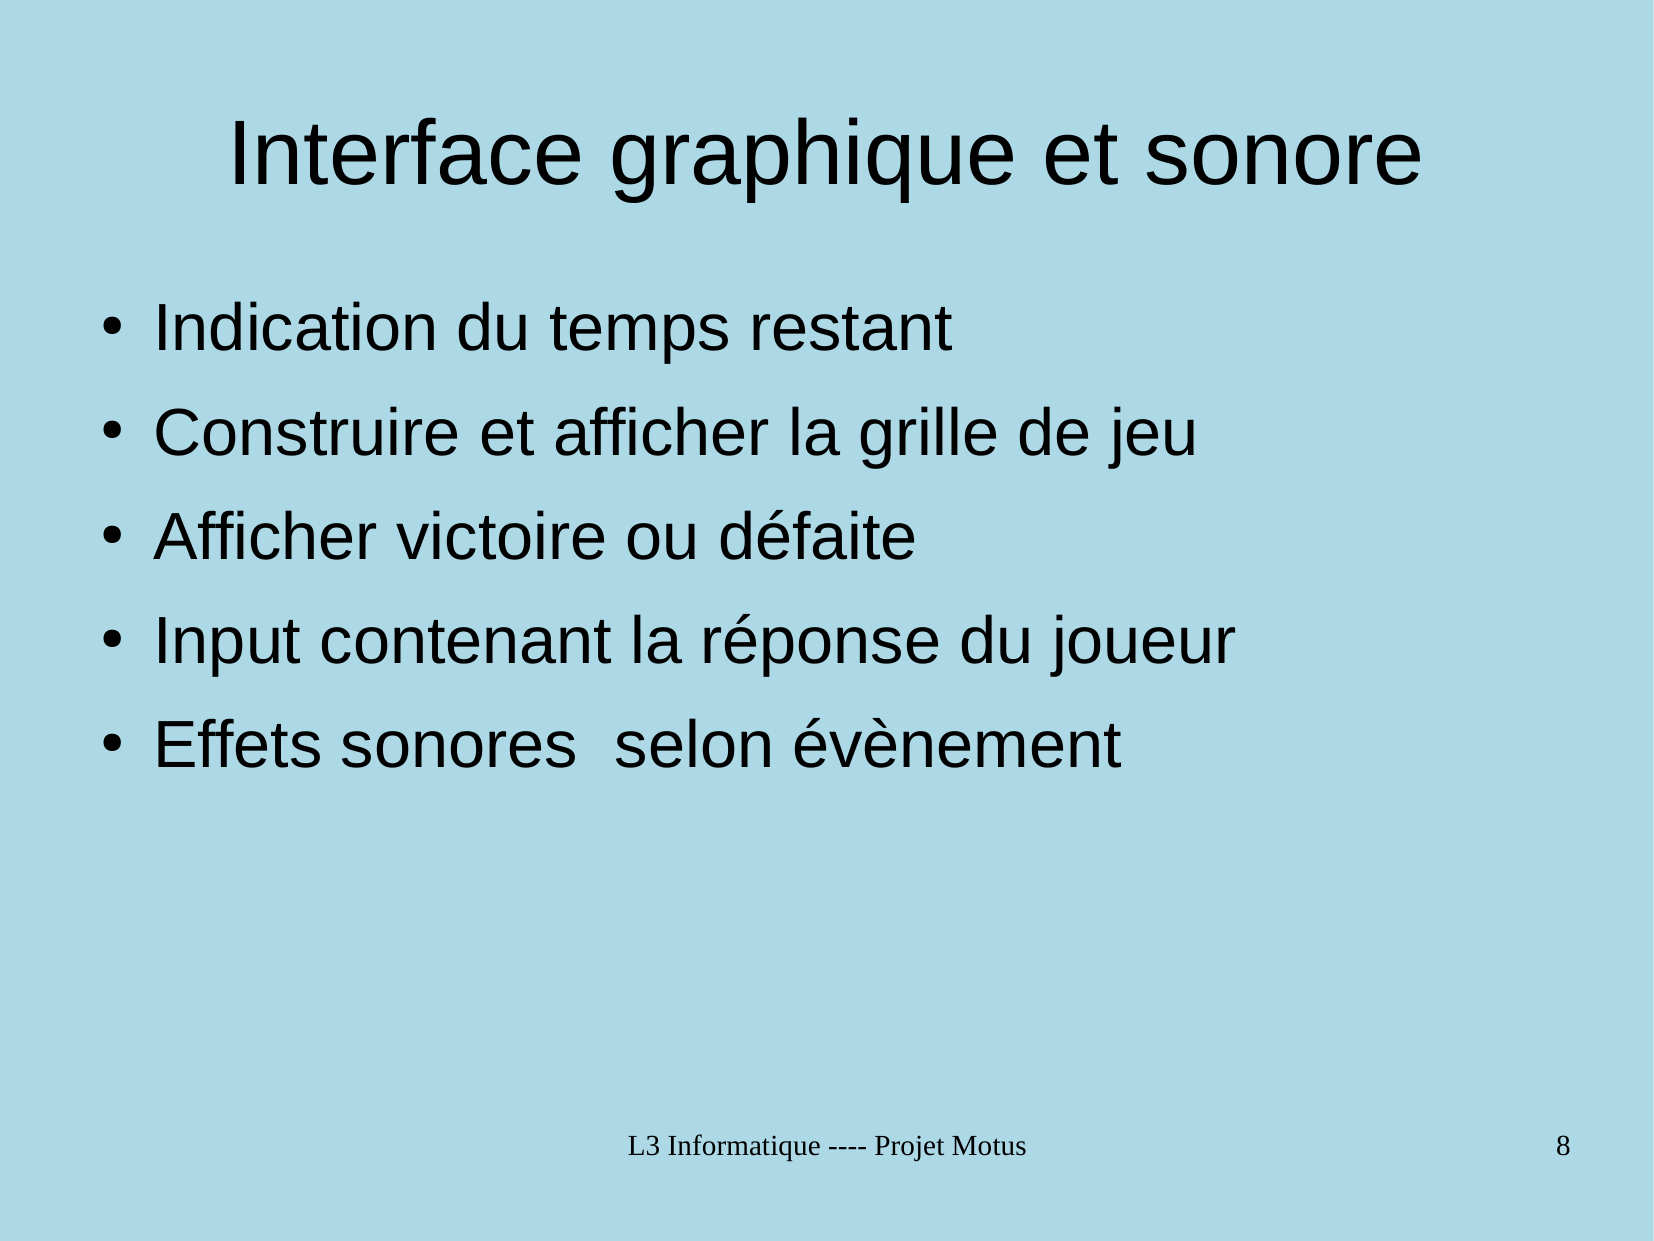

# Interface graphique et sonore
Indication du temps restant
Construire et afficher la grille de jeu
Afficher victoire ou défaite
Input contenant la réponse du joueur
Effets sonores selon évènement
L3 Informatique ---- Projet Motus
8